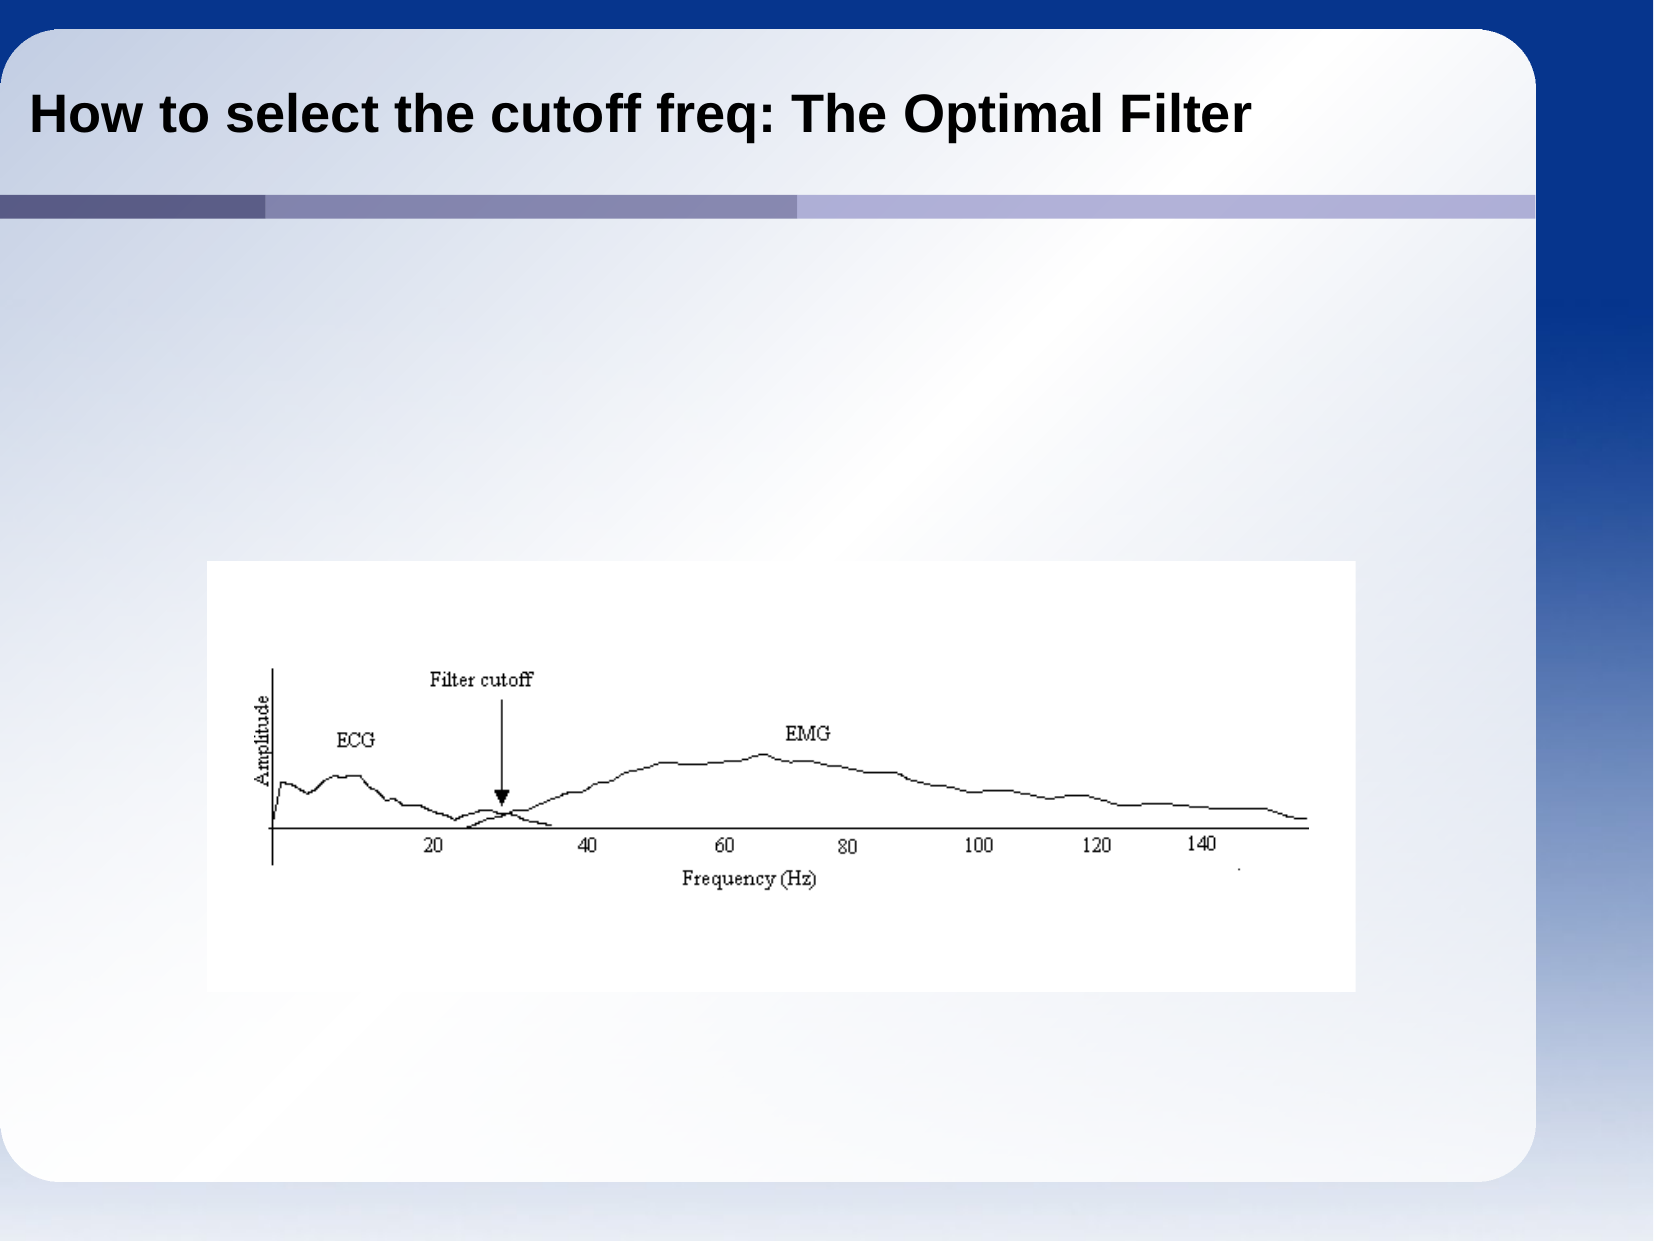

# How to select the cutoff freq: The Optimal Filter